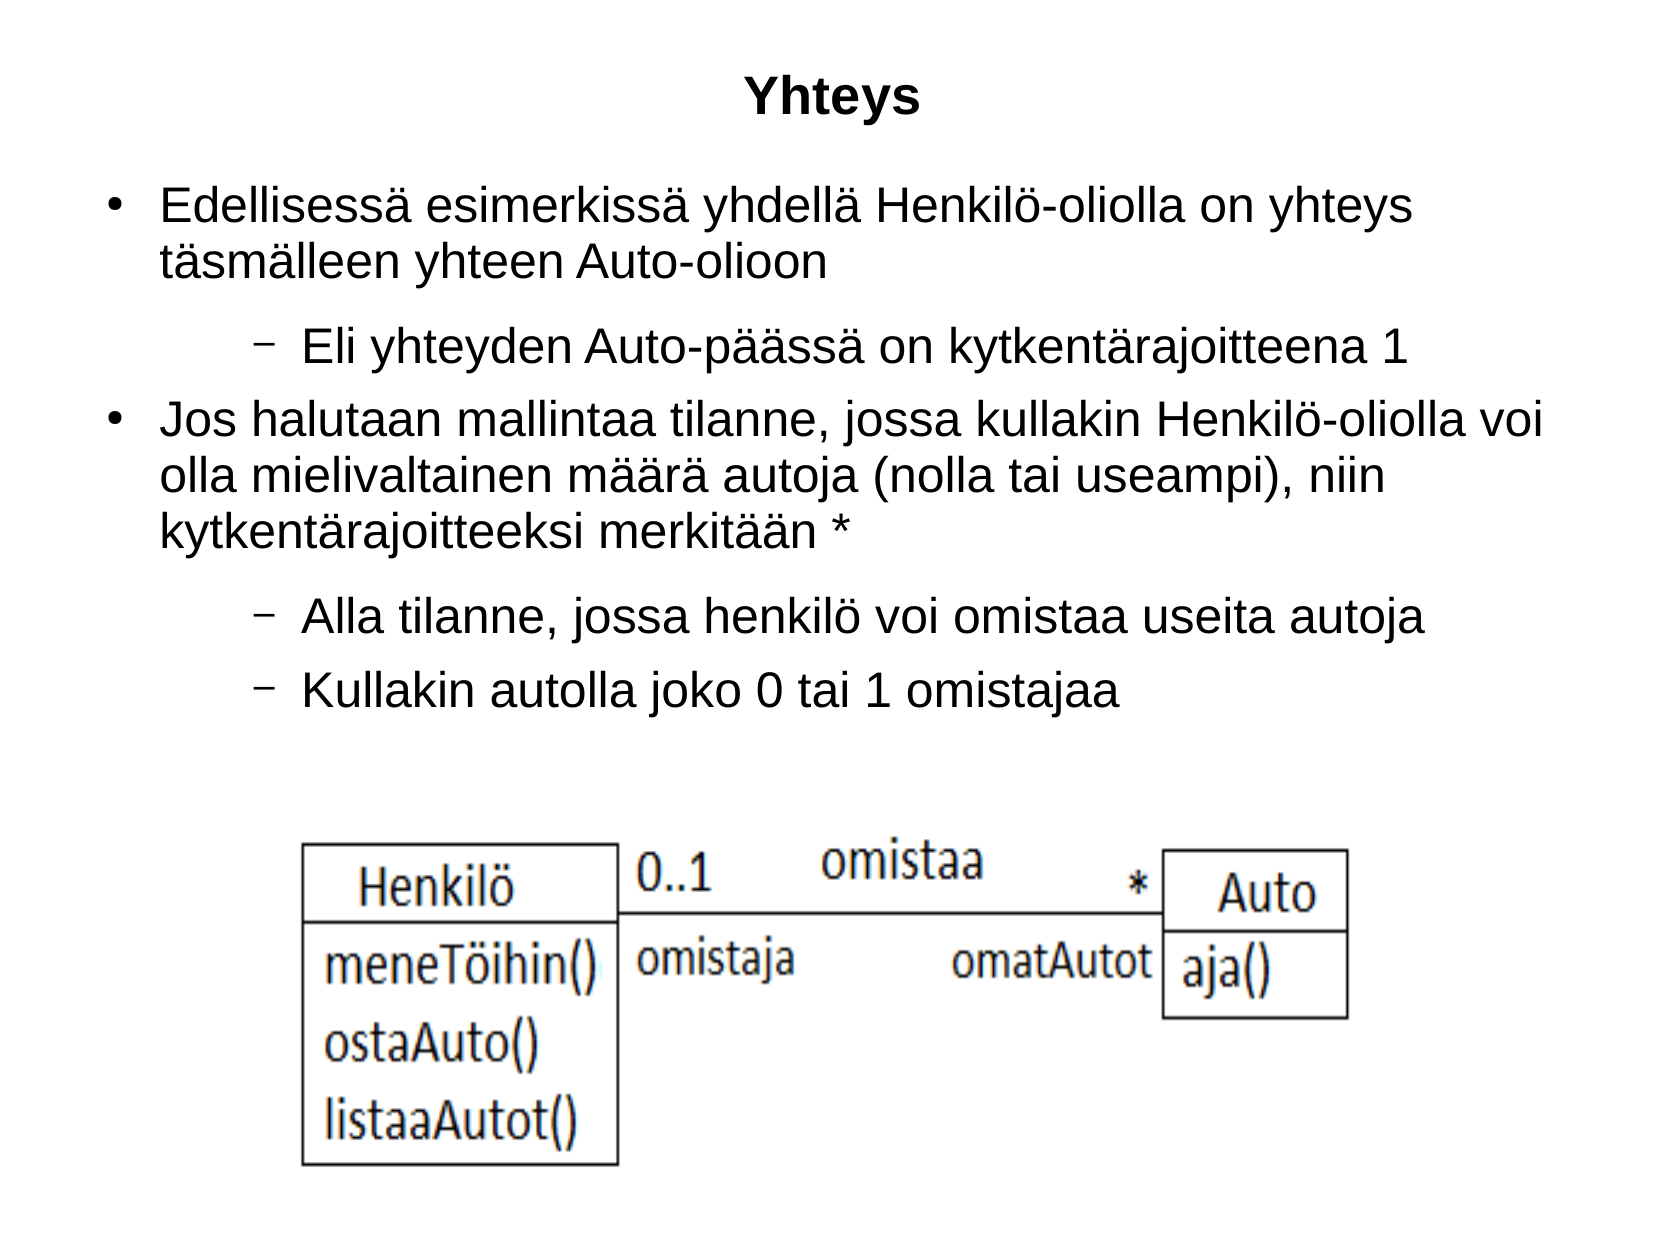

# Yhteys
Edellisessä esimerkissä yhdellä Henkilö-oliolla on yhteys täsmälleen yhteen Auto-olioon
Eli yhteyden Auto-päässä on kytkentärajoitteena 1
Jos halutaan mallintaa tilanne, jossa kullakin Henkilö-oliolla voi olla mielivaltainen määrä autoja (nolla tai useampi), niin kytkentärajoitteeksi merkitään *
Alla tilanne, jossa henkilö voi omistaa useita autoja
Kullakin autolla joko 0 tai 1 omistajaa